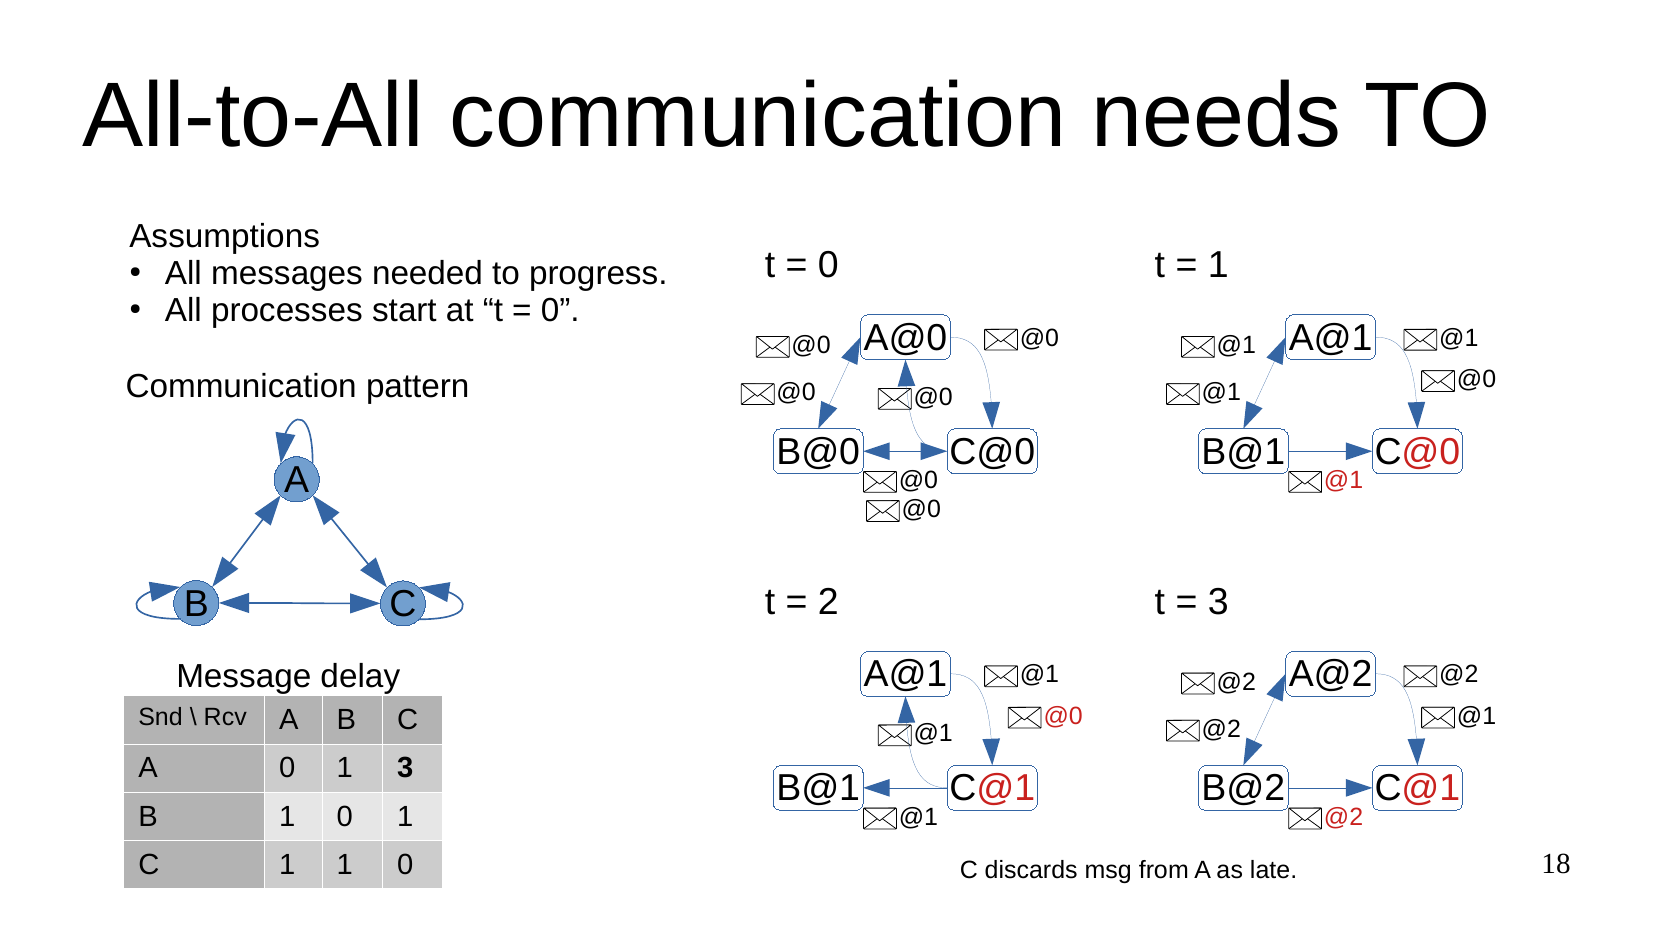

# All-to-All communication needs TO
Assumptions
All messages needed to progress.
All processes start at “t = 0”.
t = 0
t = 1
A@0
A@1
@0
@0
@0
@0
@0
@0
@1
@1
@0
@1
@1
Communication pattern
B@0
C@0
B@1
C@0
A
t = 2
t = 3
B
C
Message delay
A@1
A@2
@1
@0
@1
@1
@2
@2
@1
@2
@2
C discards msg from A as late.
| Snd \ Rcv | A | B | C |
| --- | --- | --- | --- |
| A | 0 | 1 | 3 |
| B | 1 | 0 | 1 |
| C | 1 | 1 | 0 |
B@1
C@1
B@2
C@1
18